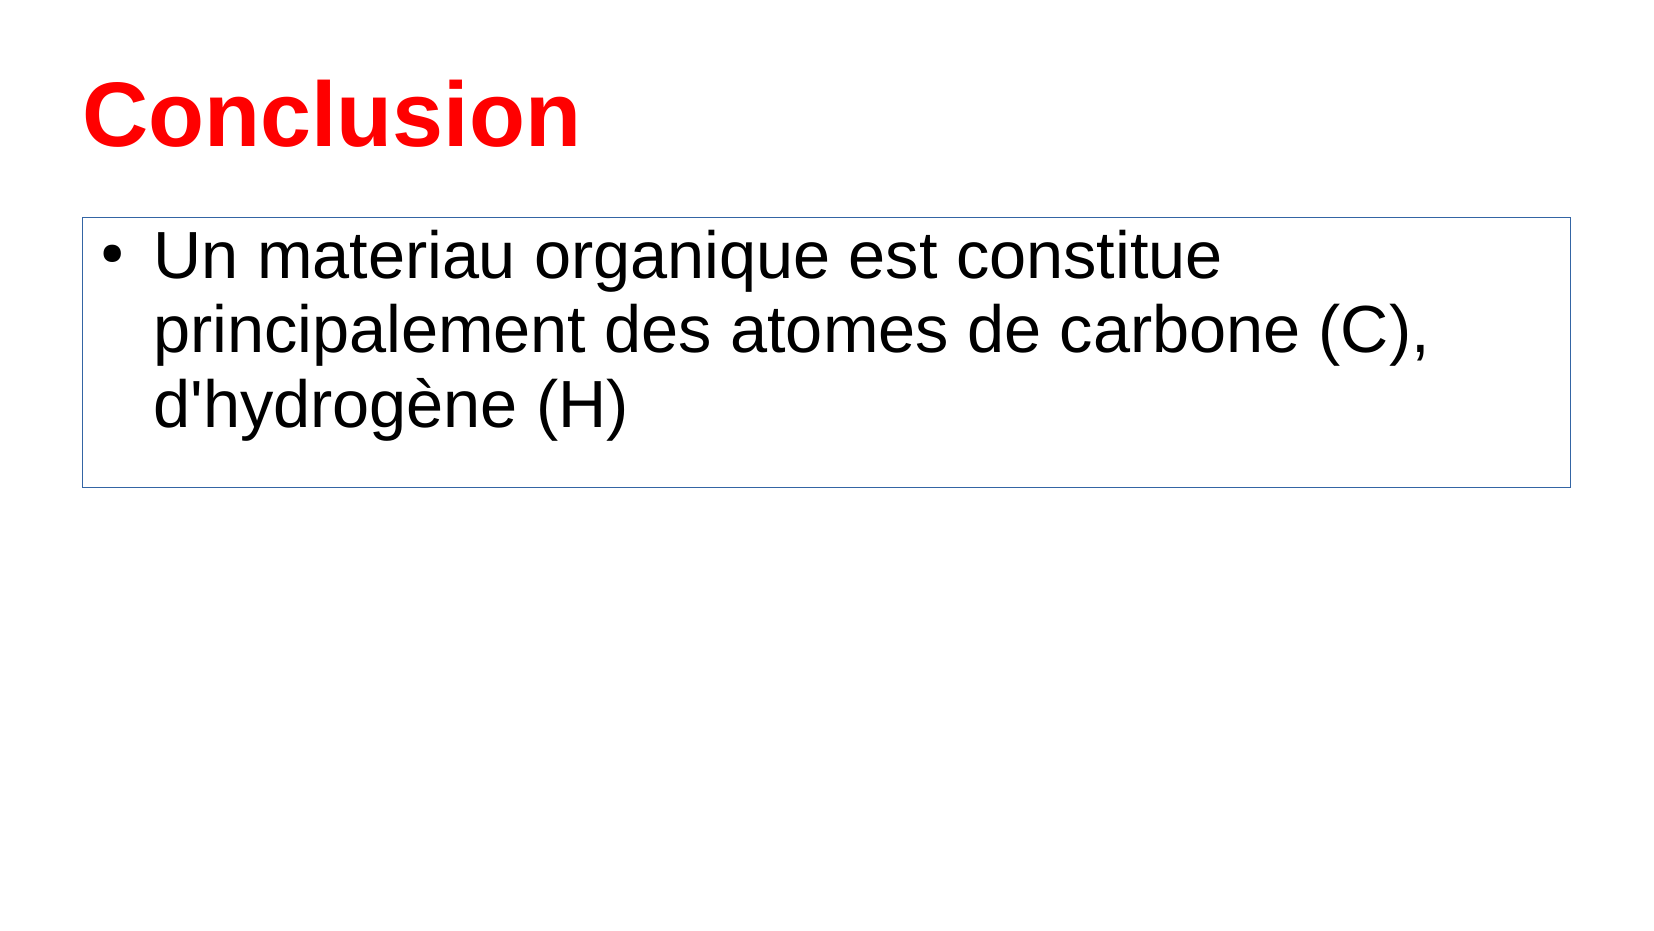

# Conclusion
Un materiau organique est constitue principalement des atomes de carbone (C), d'hydrogène (H)